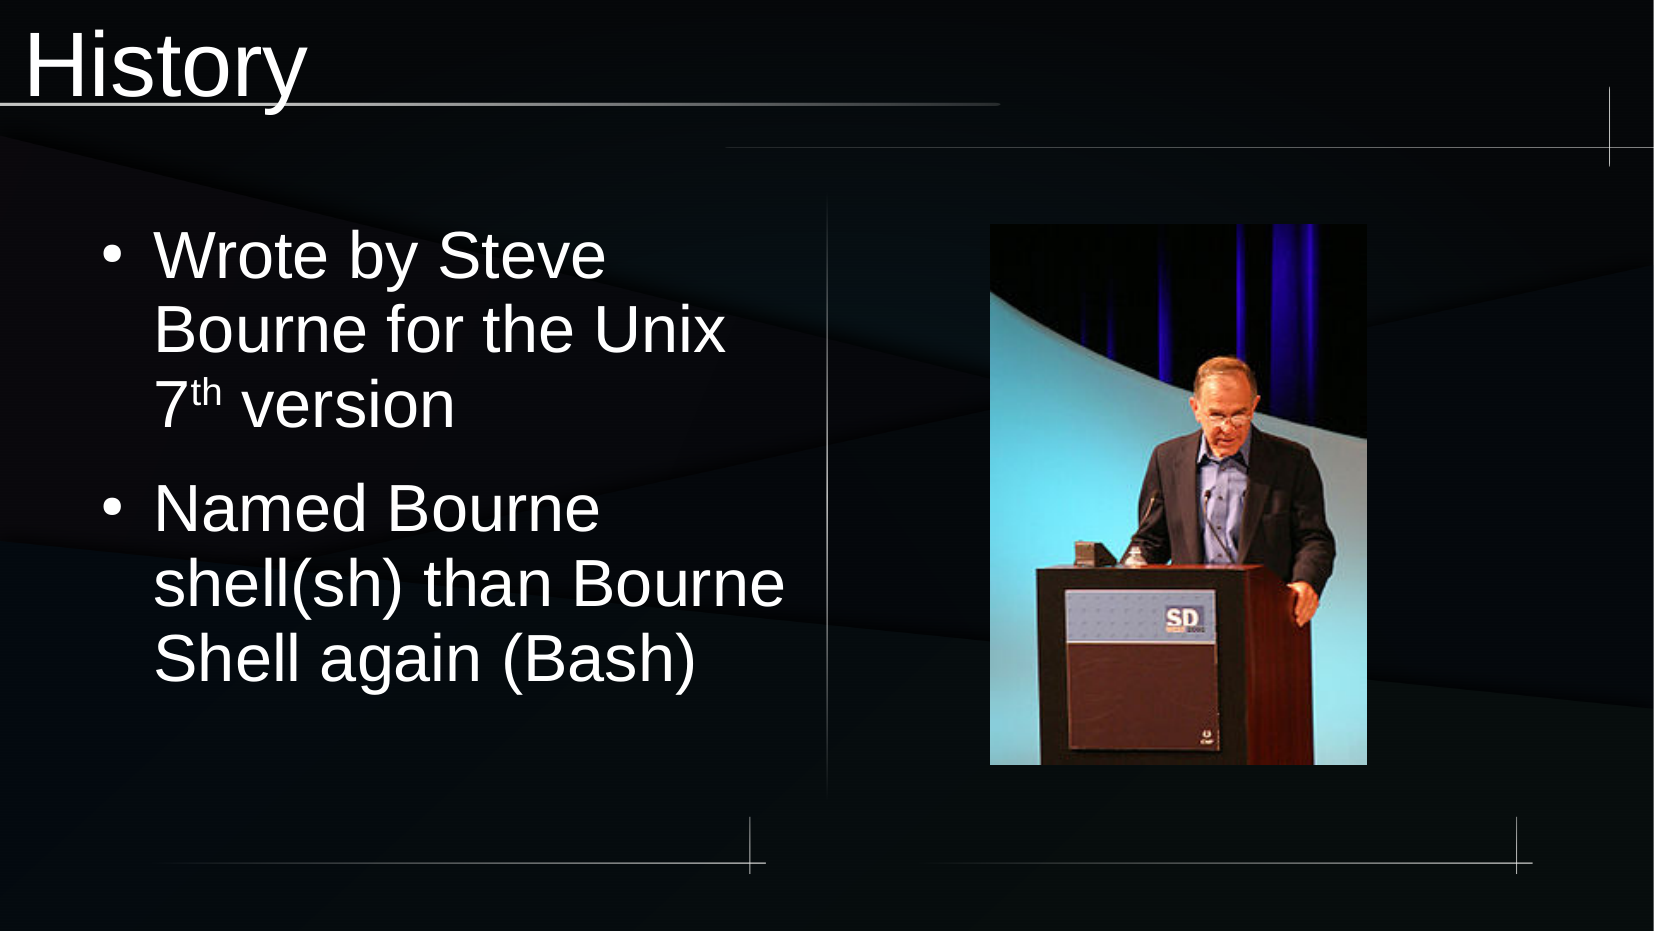

# History
Wrote by Steve Bourne for the Unix 7th version
Named Bourne shell(sh) than Bourne Shell again (Bash)